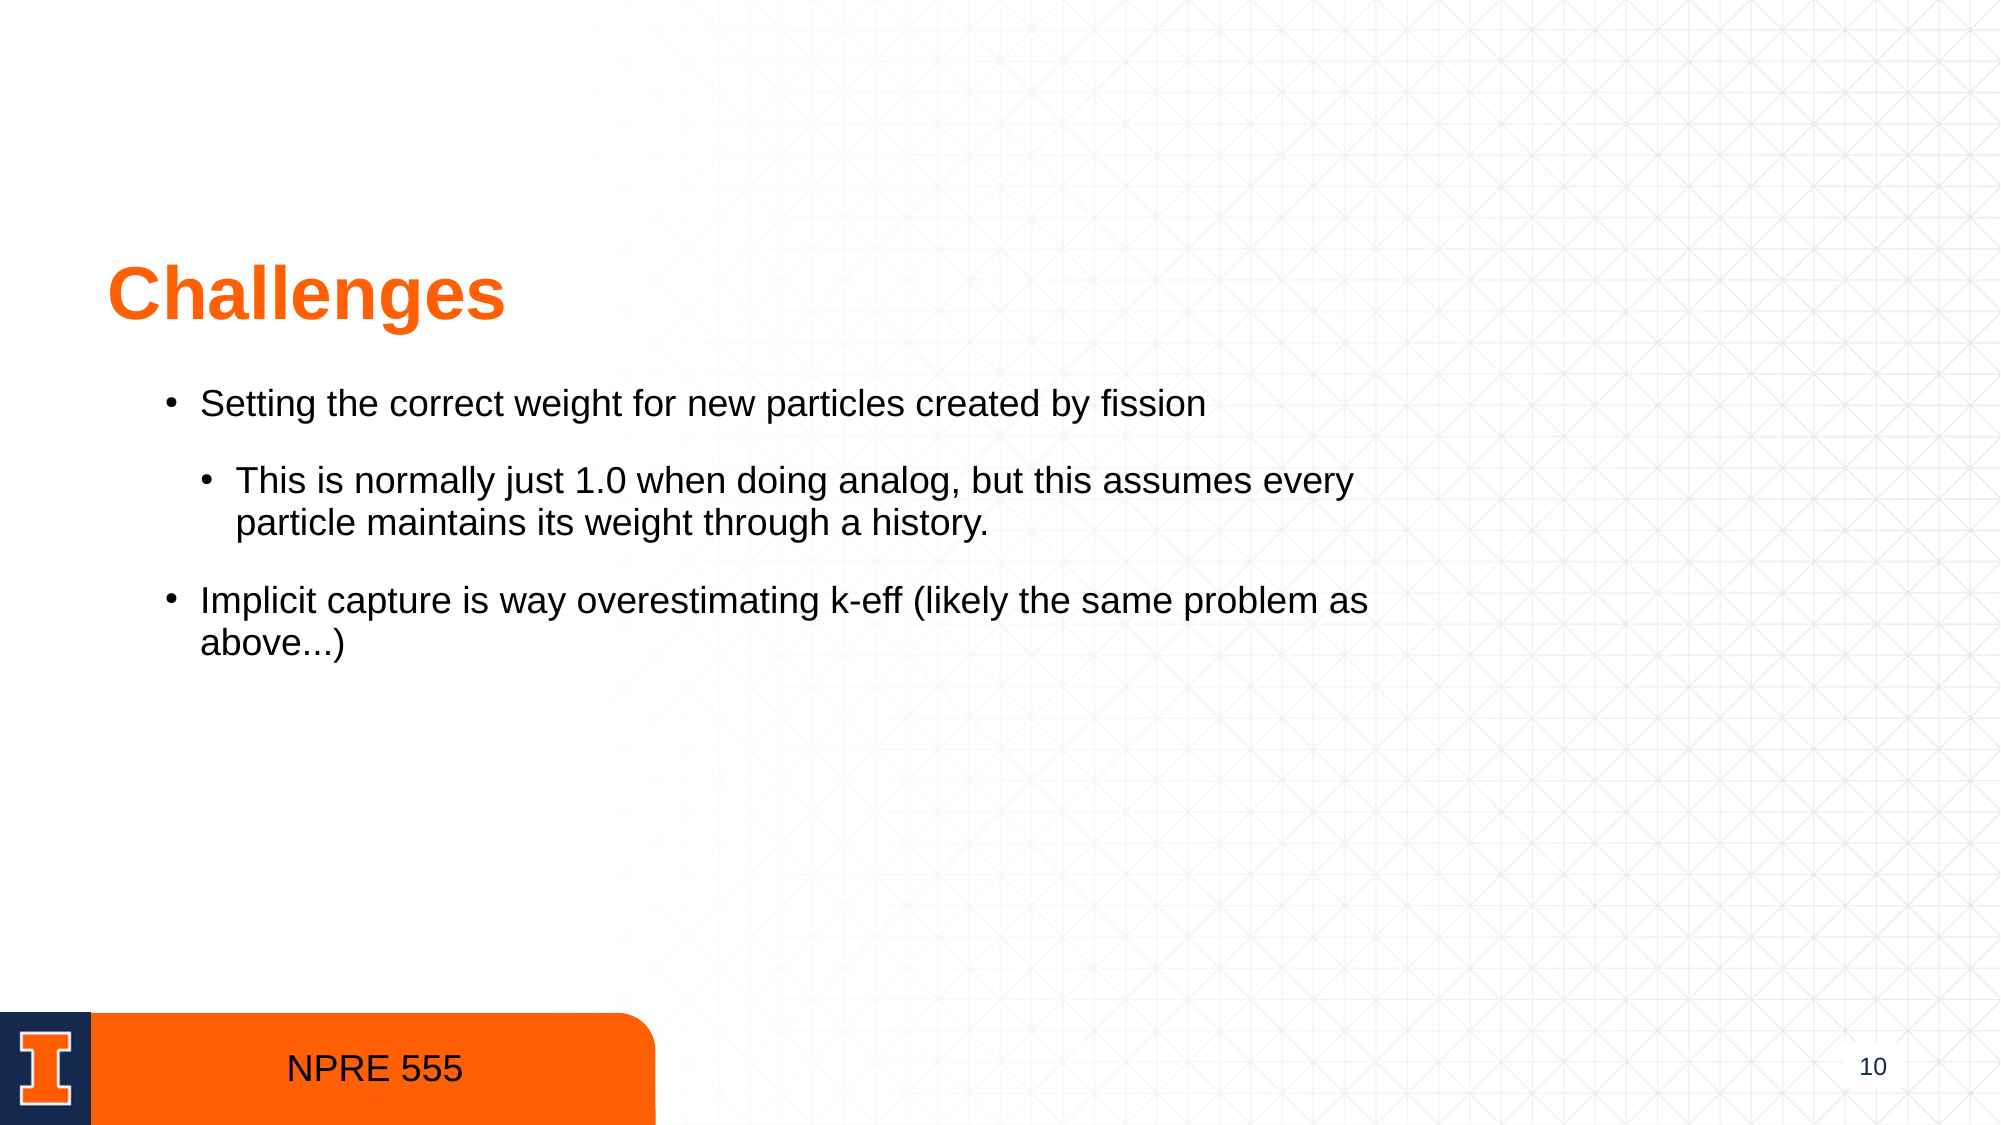

# Challenges
Setting the correct weight for new particles created by fission
This is normally just 1.0 when doing analog, but this assumes every particle maintains its weight through a history.
Implicit capture is way overestimating k-eff (likely the same problem as above...)
10
Office or unit name
NPRE 555